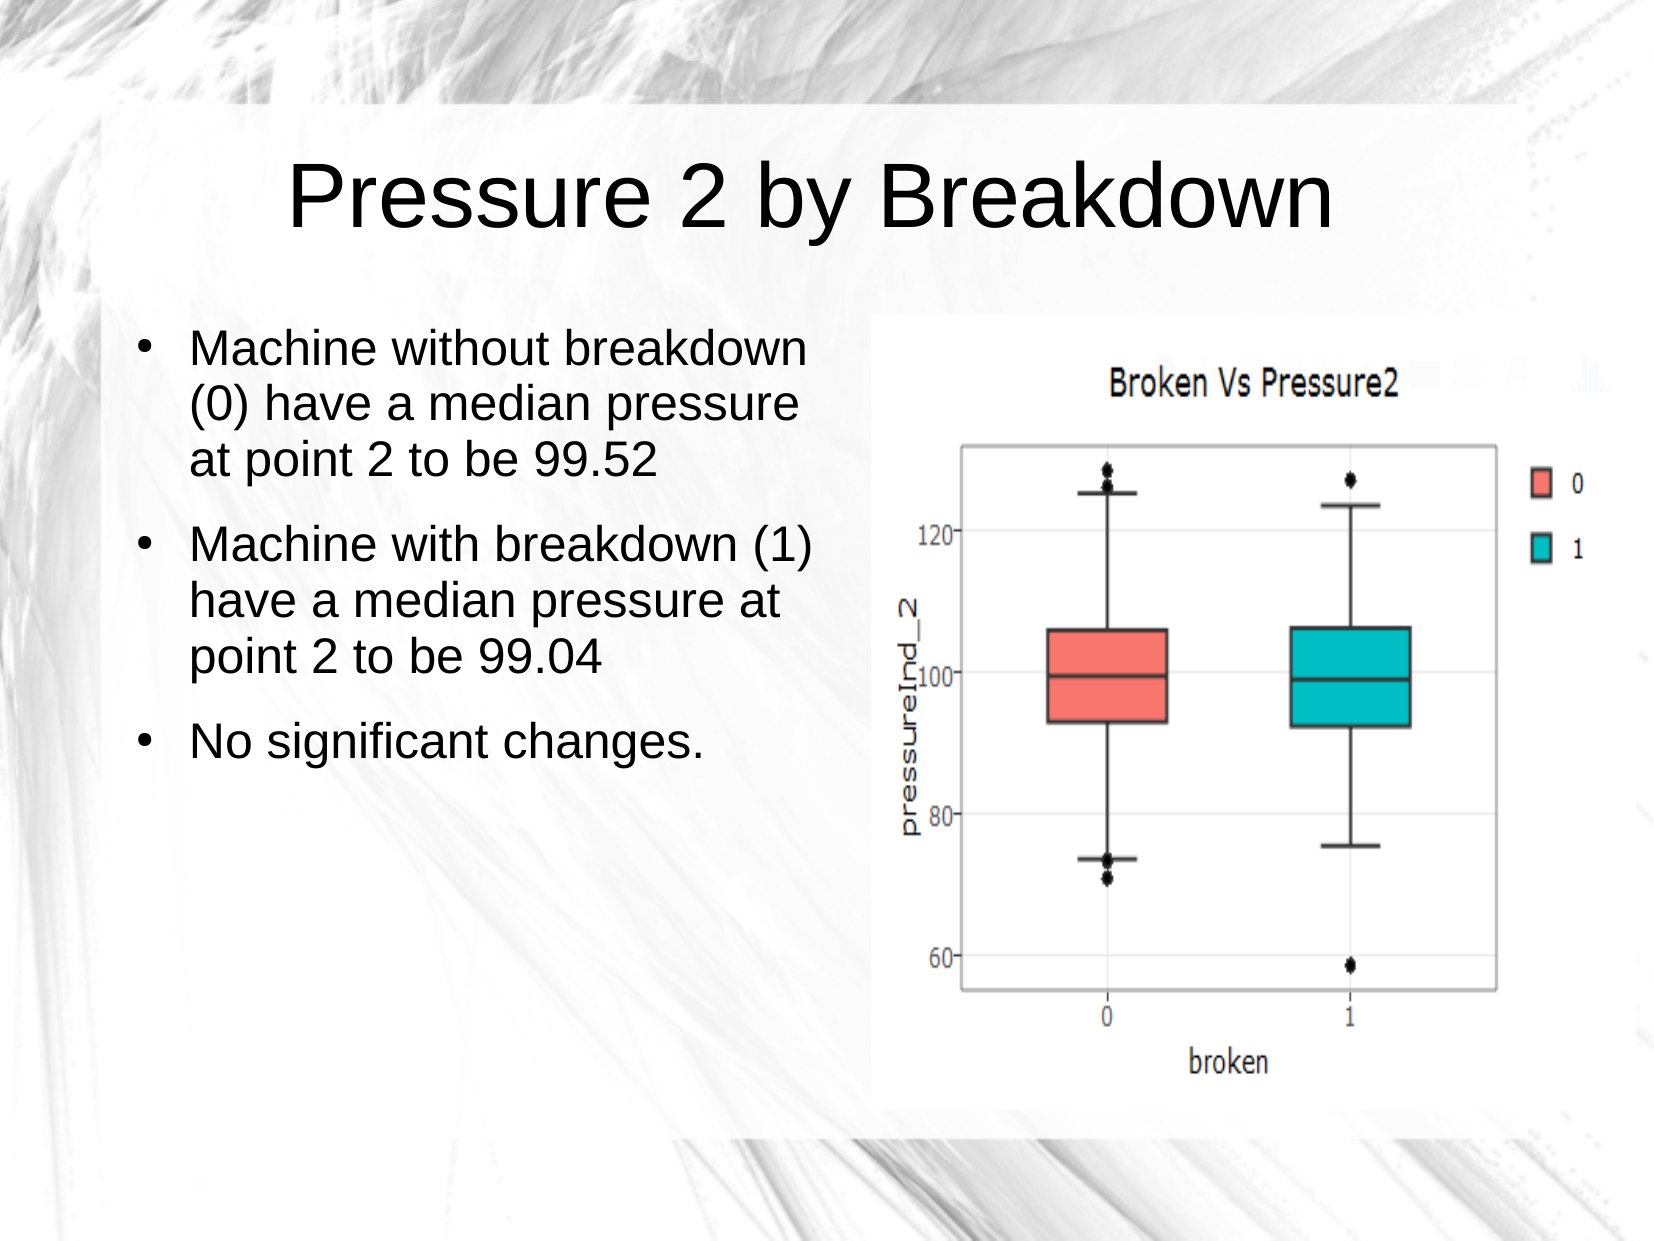

# Pressure 2 by Breakdown
Machine without breakdown (0) have a median pressure at point 2 to be 99.52
Machine with breakdown (1) have a median pressure at point 2 to be 99.04
No significant changes.